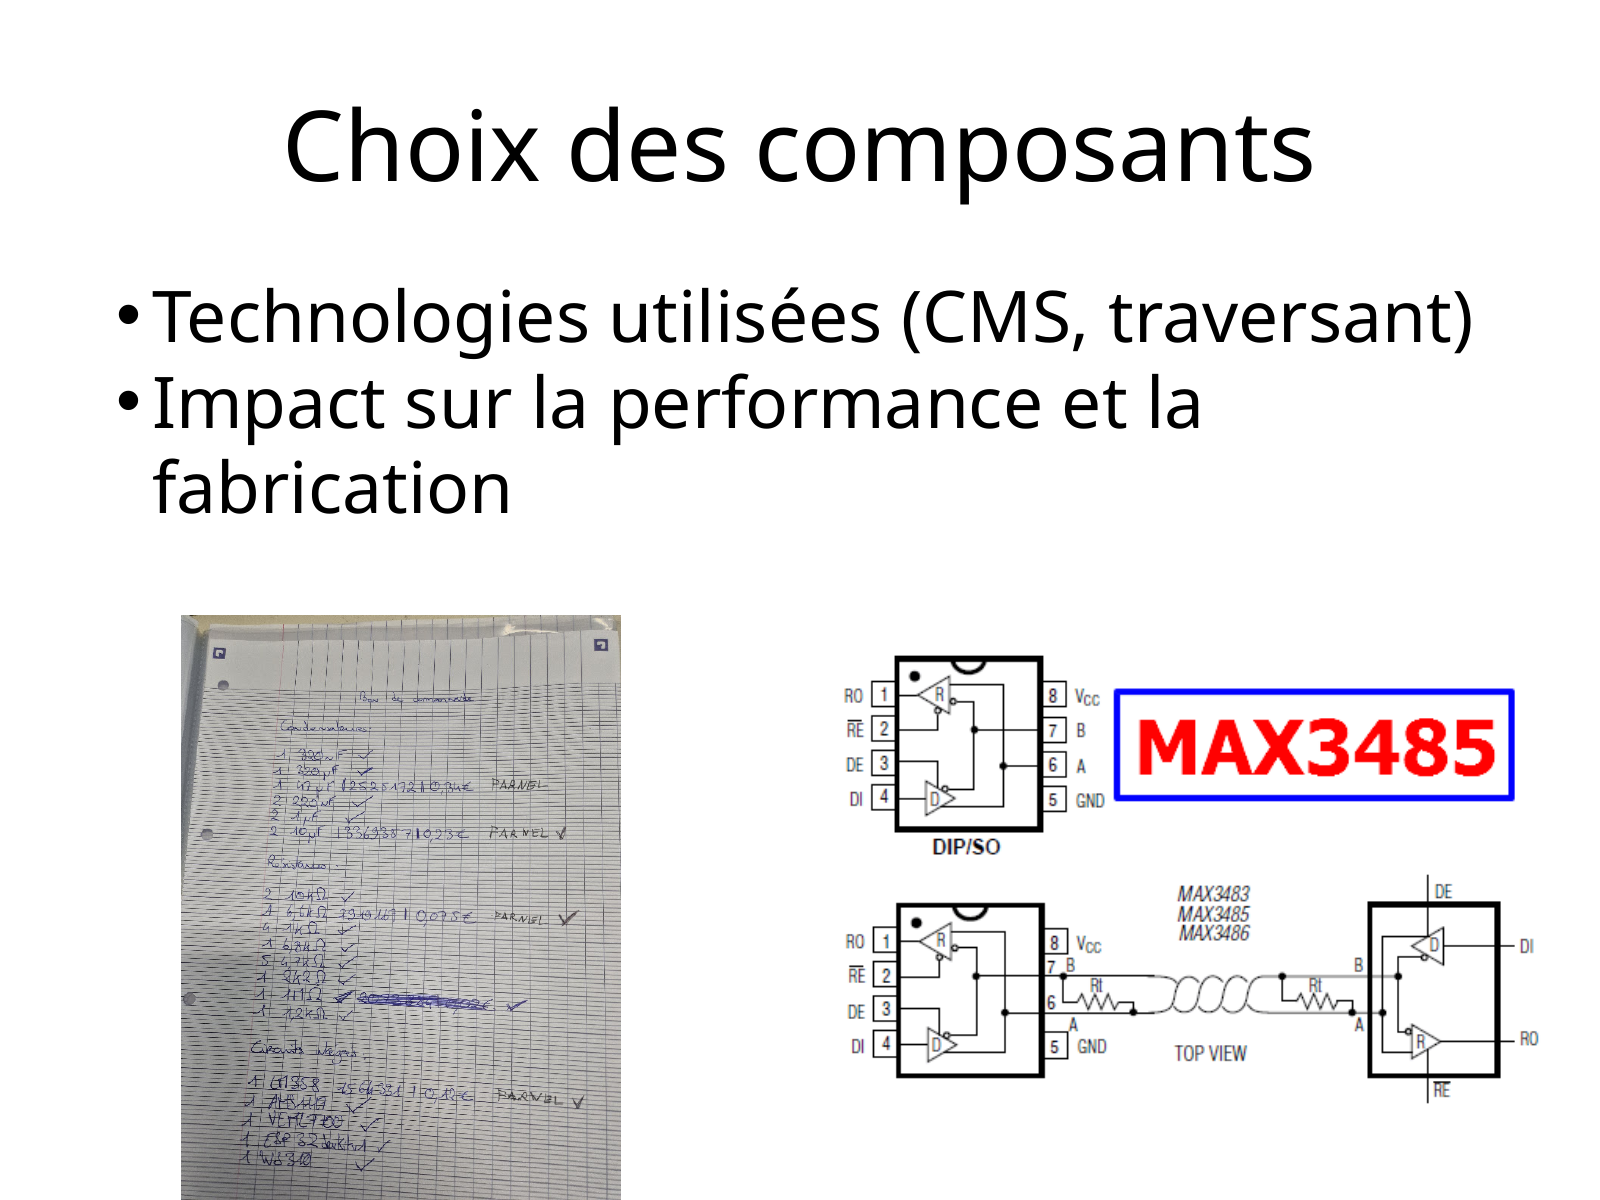

Choix des composants
Technologies utilisées (CMS, traversant)
Impact sur la performance et la fabrication